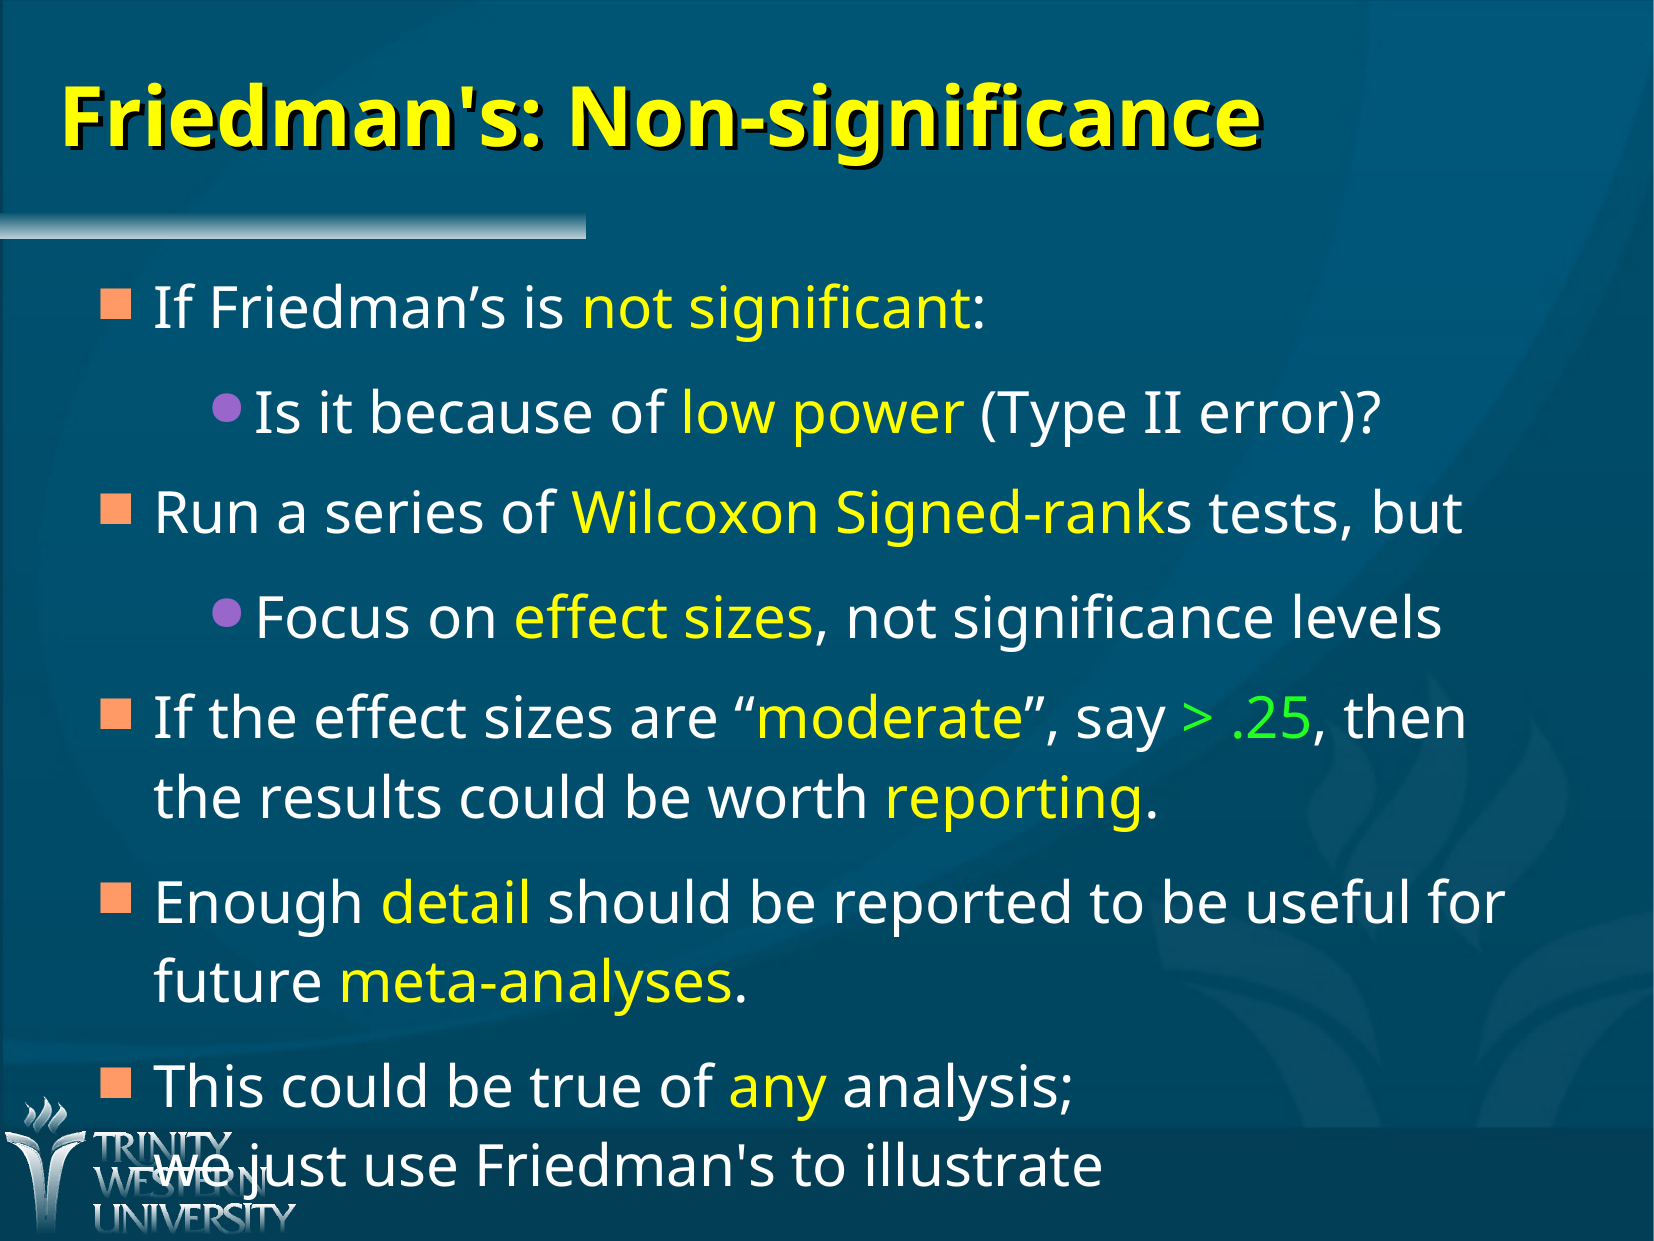

# Friedman's: Non-significance
If Friedman’s is not significant:
Is it because of low power (Type II error)?
Run a series of Wilcoxon Signed-ranks tests, but
Focus on effect sizes, not significance levels
If the effect sizes are “moderate”, say > .25, then the results could be worth reporting.
Enough detail should be reported to be useful for future meta-analyses.
This could be true of any analysis;
we just use Friedman's to illustrate